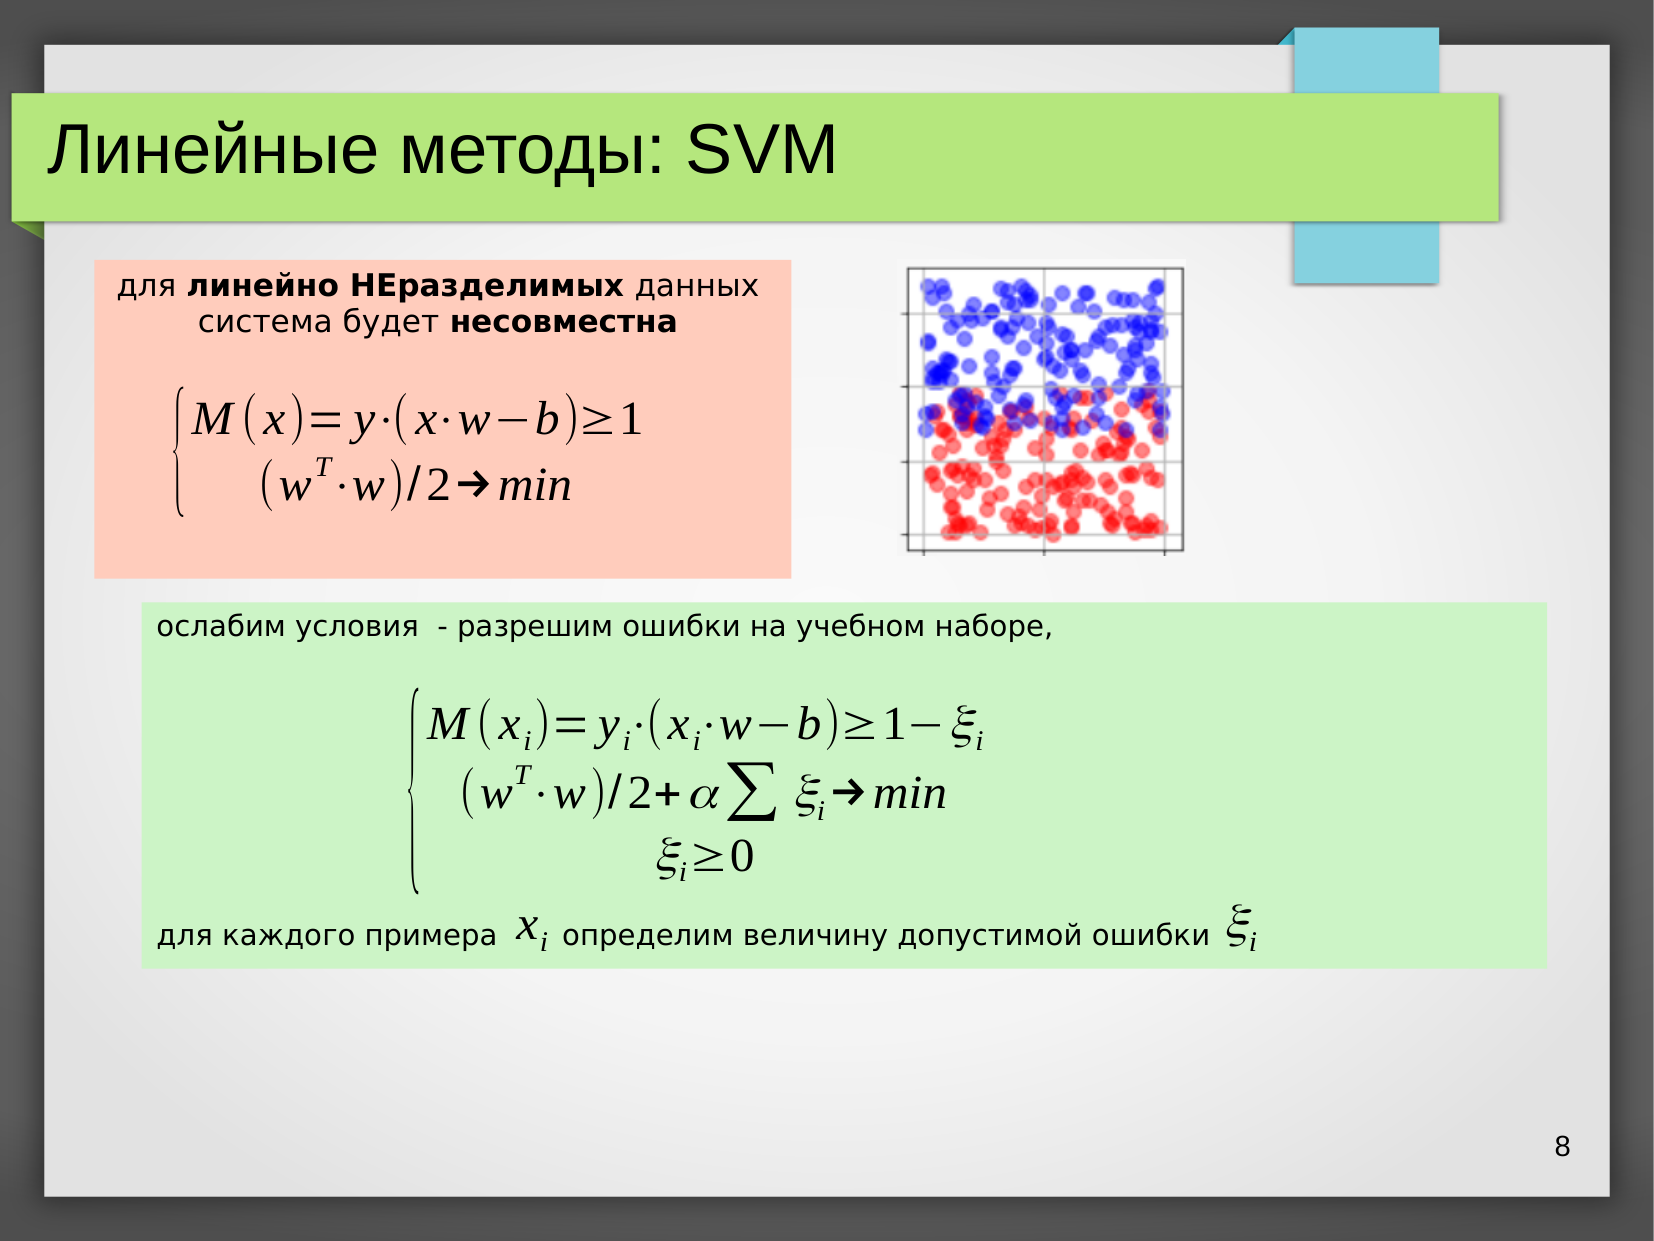

# Линейные методы: SVM
для линейно НЕразделимых данных
система будет несовместна
ослабим условия - разрешим ошибки на учебном наборе,
для каждого примера определим величину допустимой ошибки
8